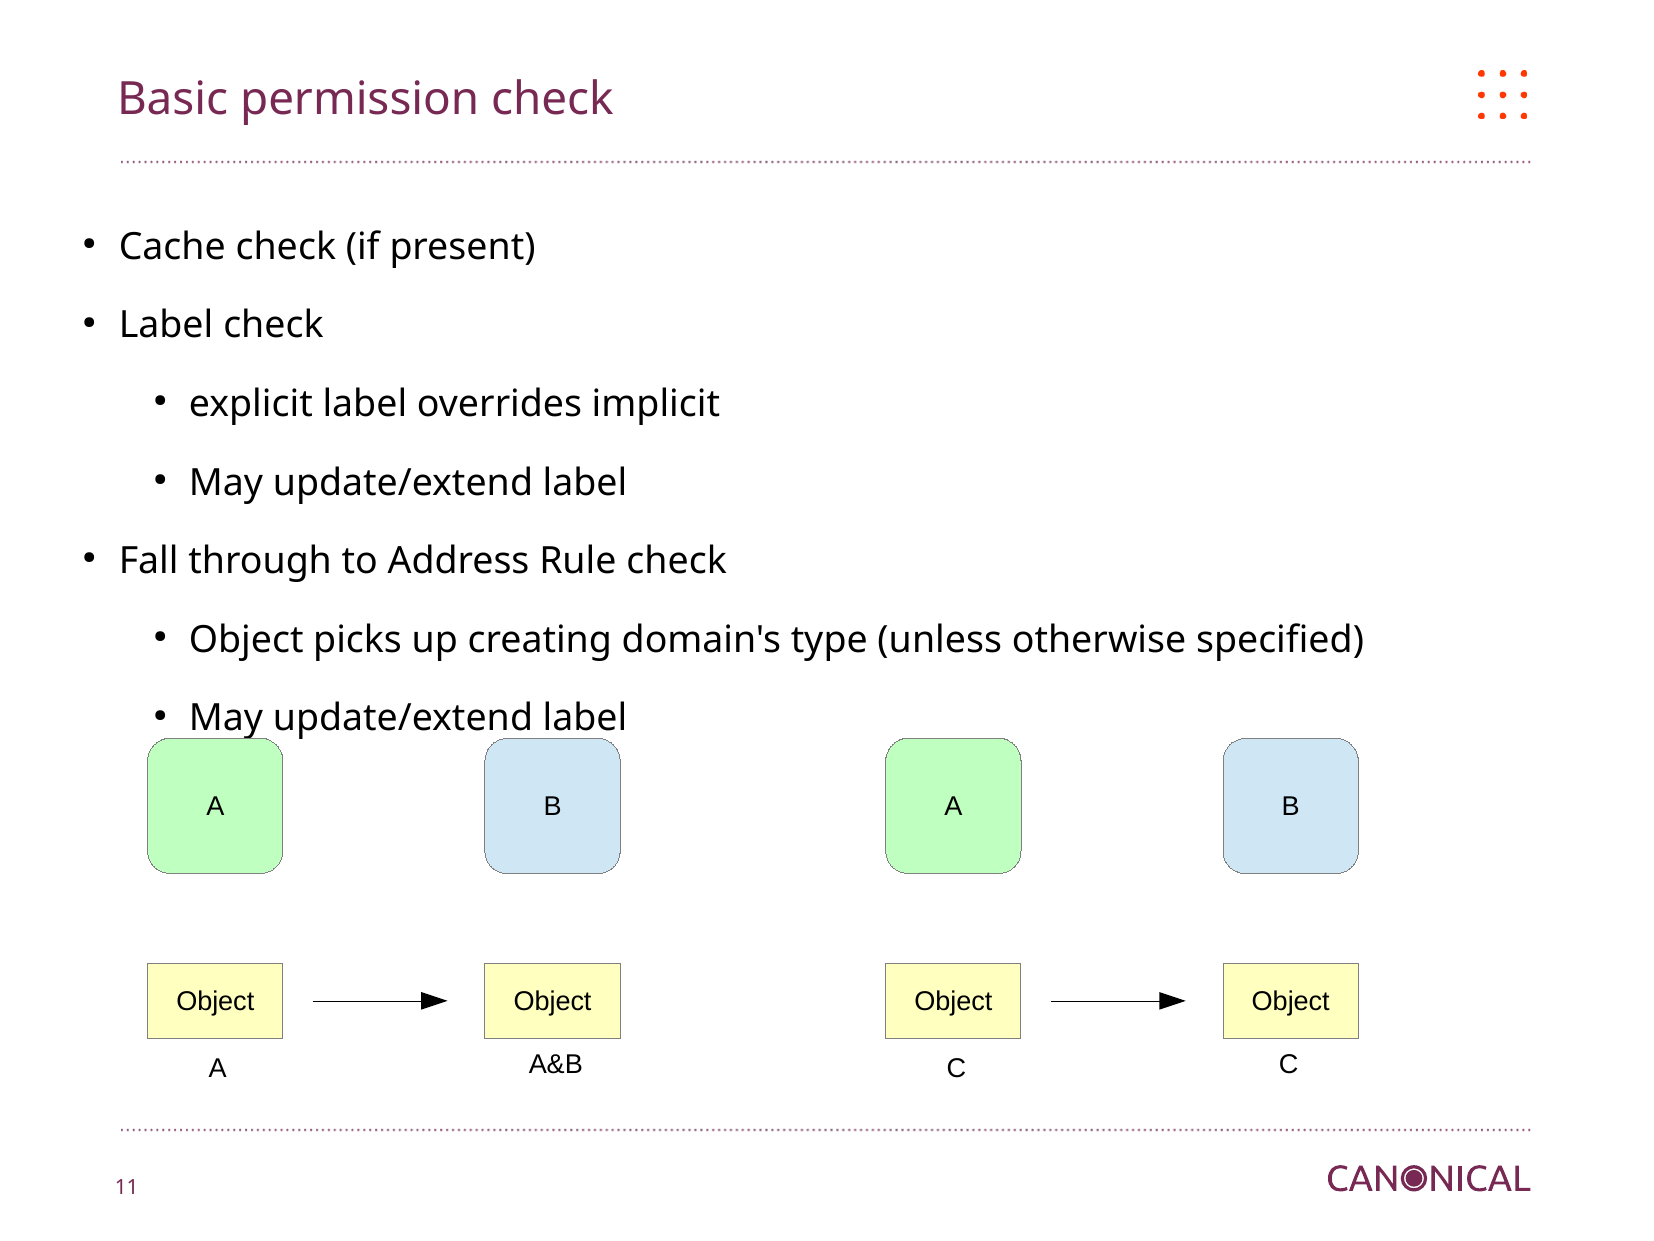

# Basic permission check
Cache check (if present)
Label check
explicit label overrides implicit
May update/extend label
Fall through to Address Rule check
Object picks up creating domain's type (unless otherwise specified)
May update/extend label
A
B
Object
Object
A&B
A
A
B
Object
Object
C
C